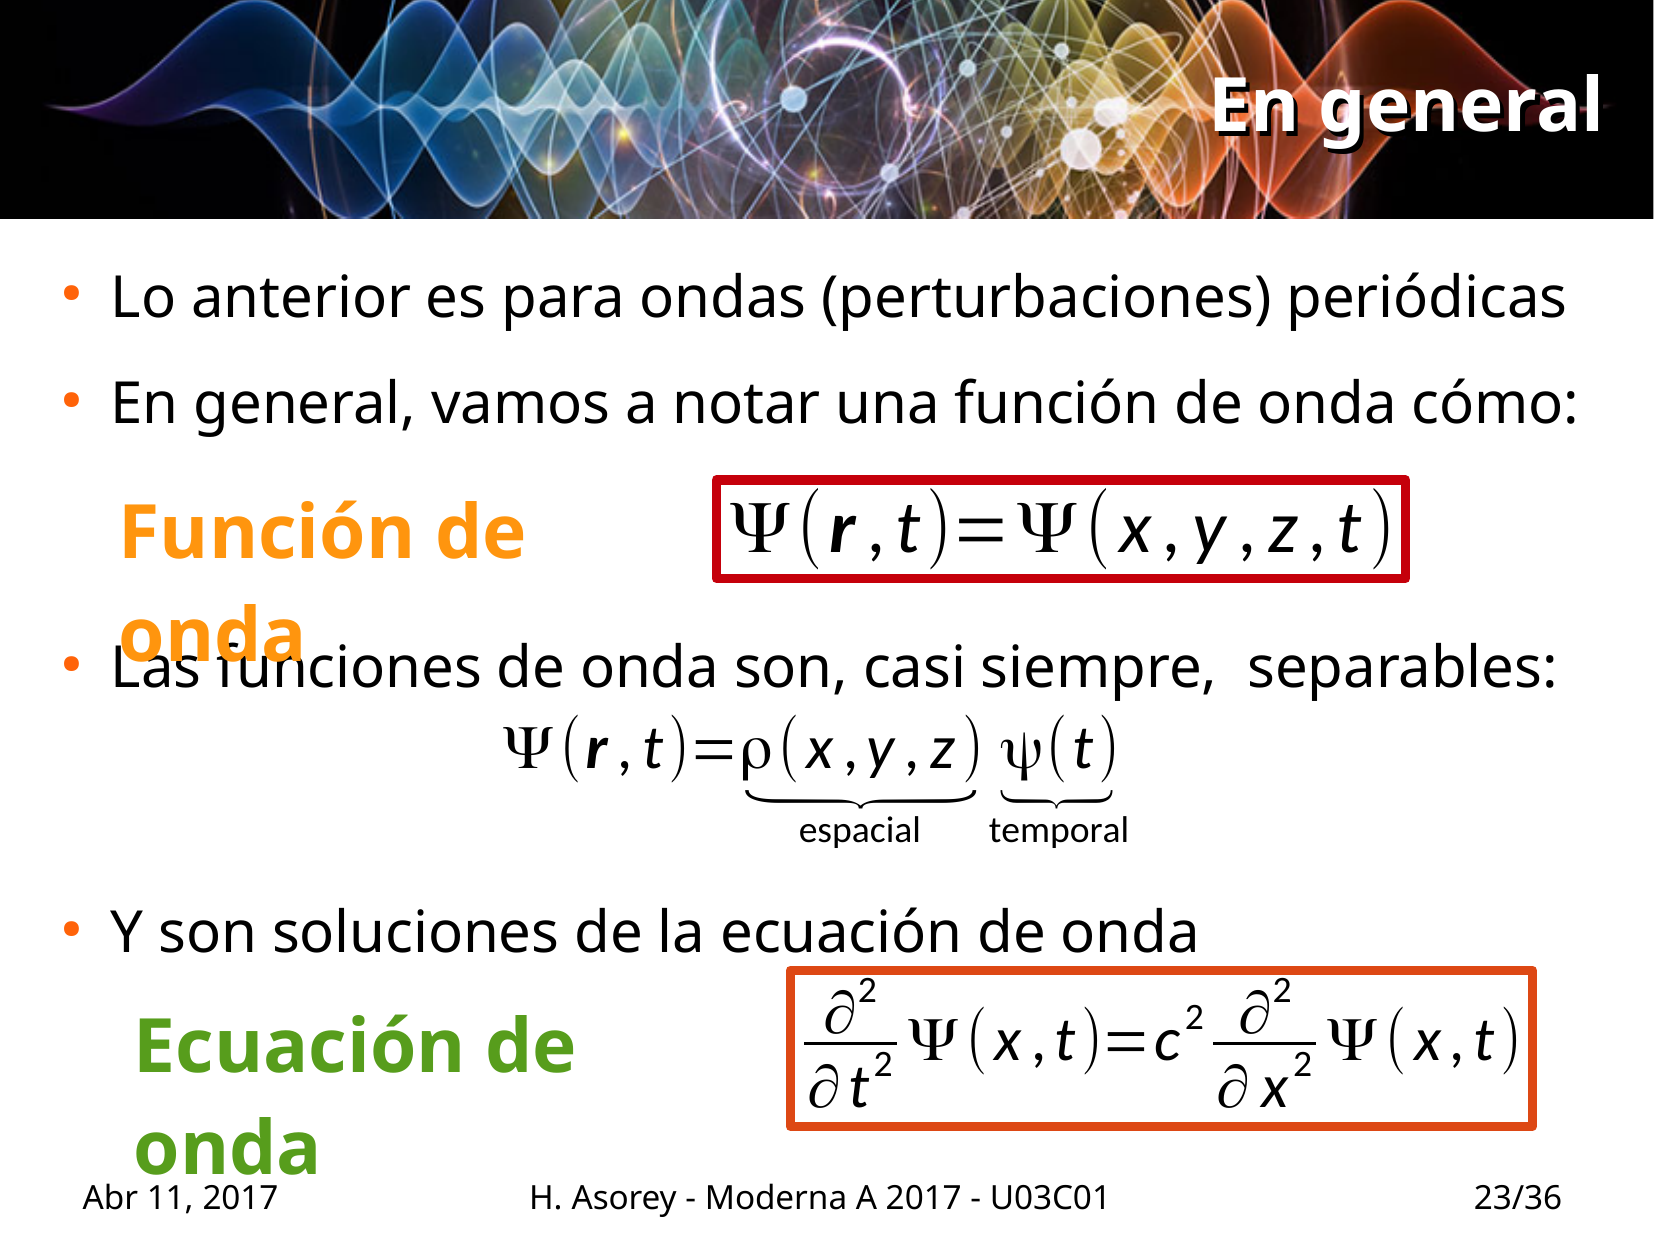

# En general
Lo anterior es para ondas (perturbaciones) periódicas
En general, vamos a notar una función de onda cómo:
Las funciones de onda son, casi siempre, separables:
Y son soluciones de la ecuación de onda
Función de onda
Ecuación de onda
Abr 11, 2017
H. Asorey - Moderna A 2017 - U03C01
23